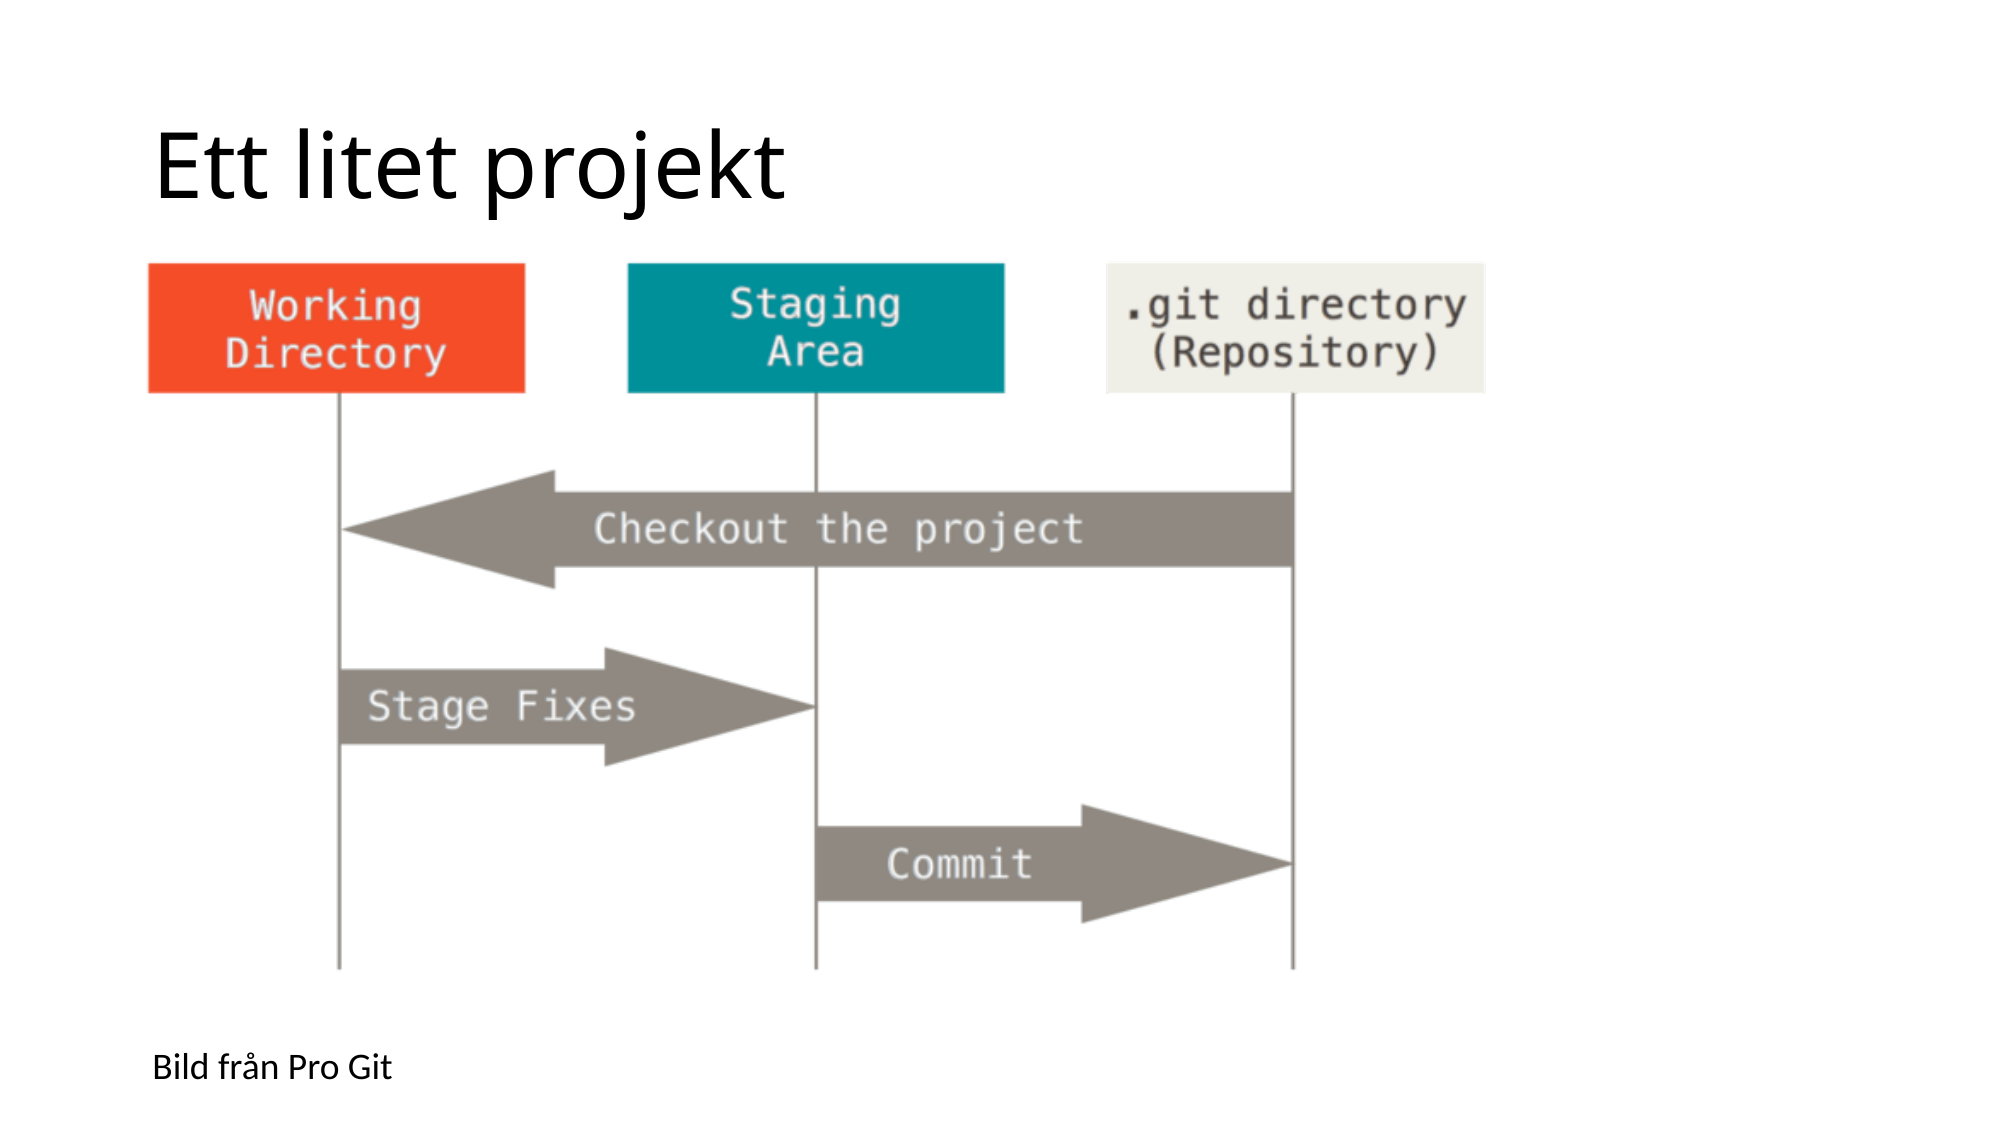

# Ett litet projekt
Bild från Pro Git